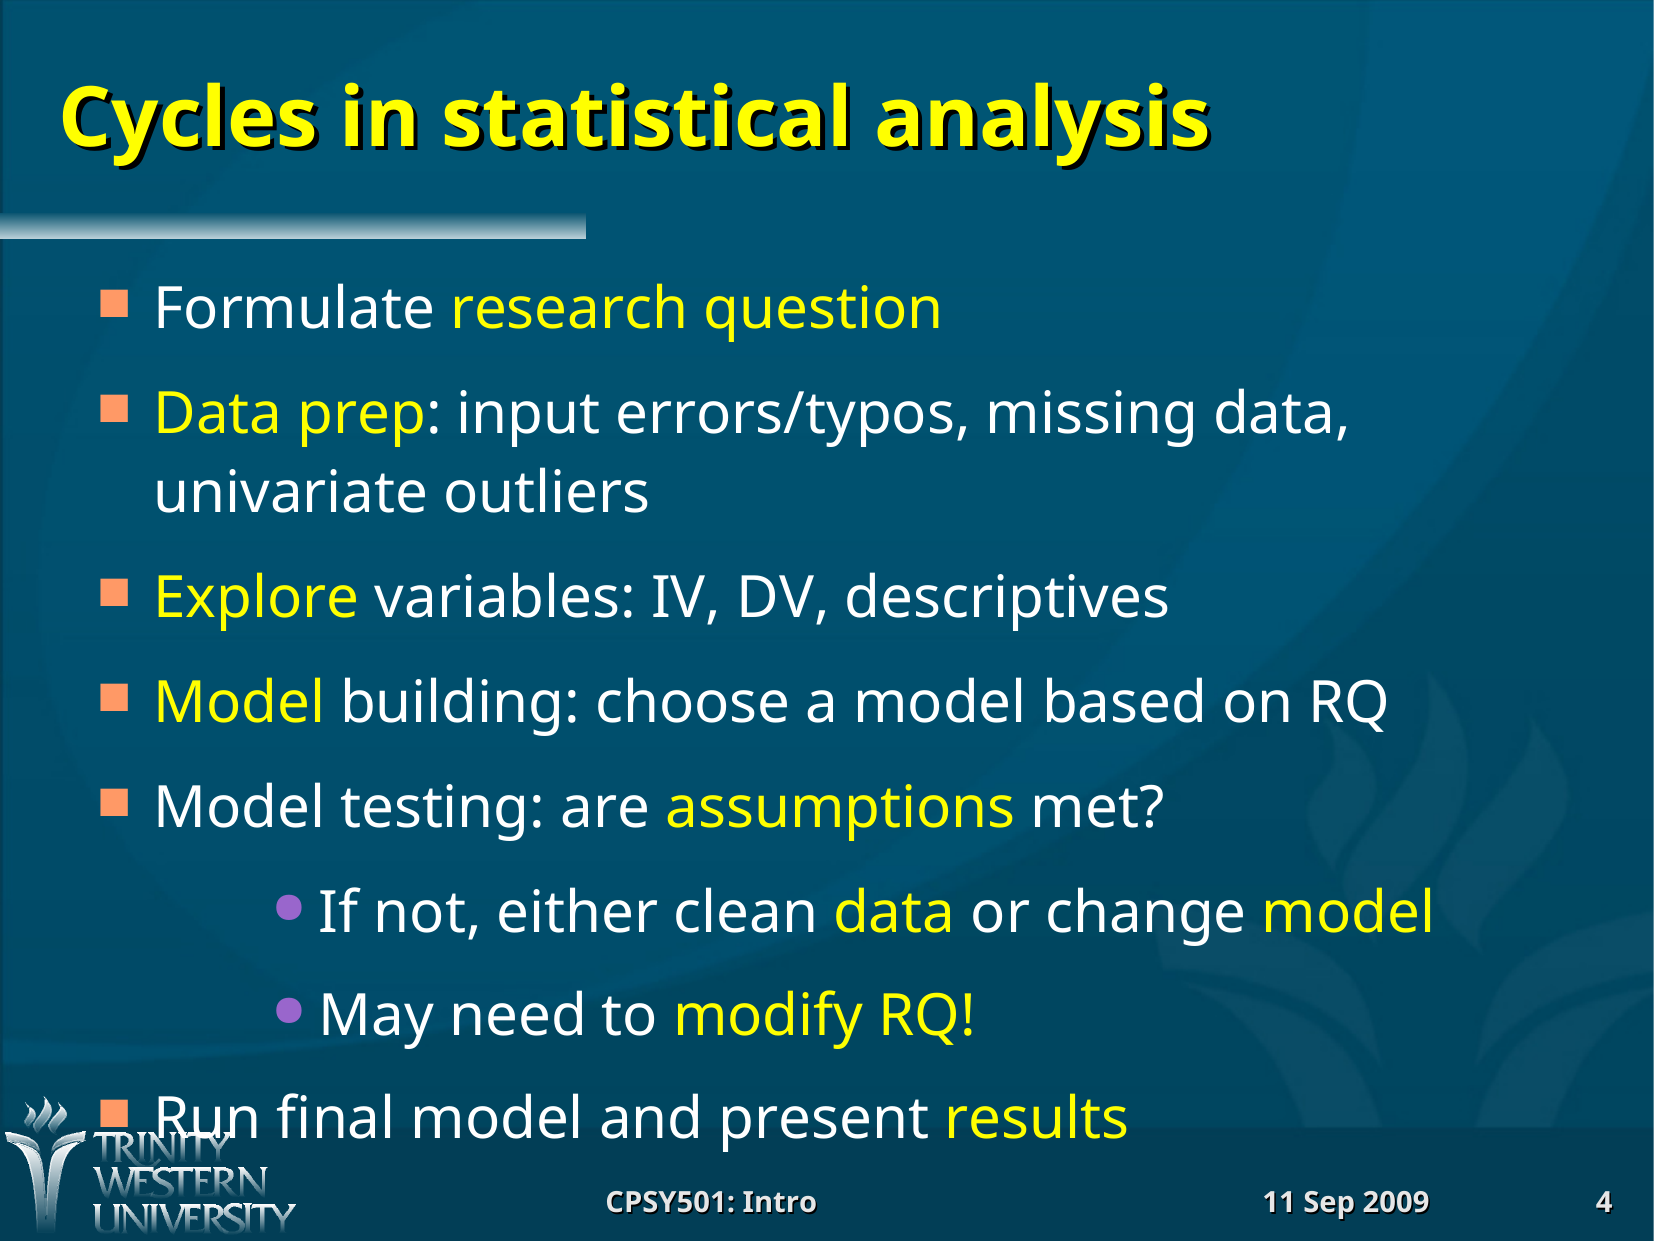

# Cycles in statistical analysis
Formulate research question
Data prep: input errors/typos, missing data, univariate outliers
Explore variables: IV, DV, descriptives
Model building: choose a model based on RQ
Model testing: are assumptions met?
If not, either clean data or change model
May need to modify RQ!
Run final model and present results
CPSY501: Intro
11 Sep 2009
4